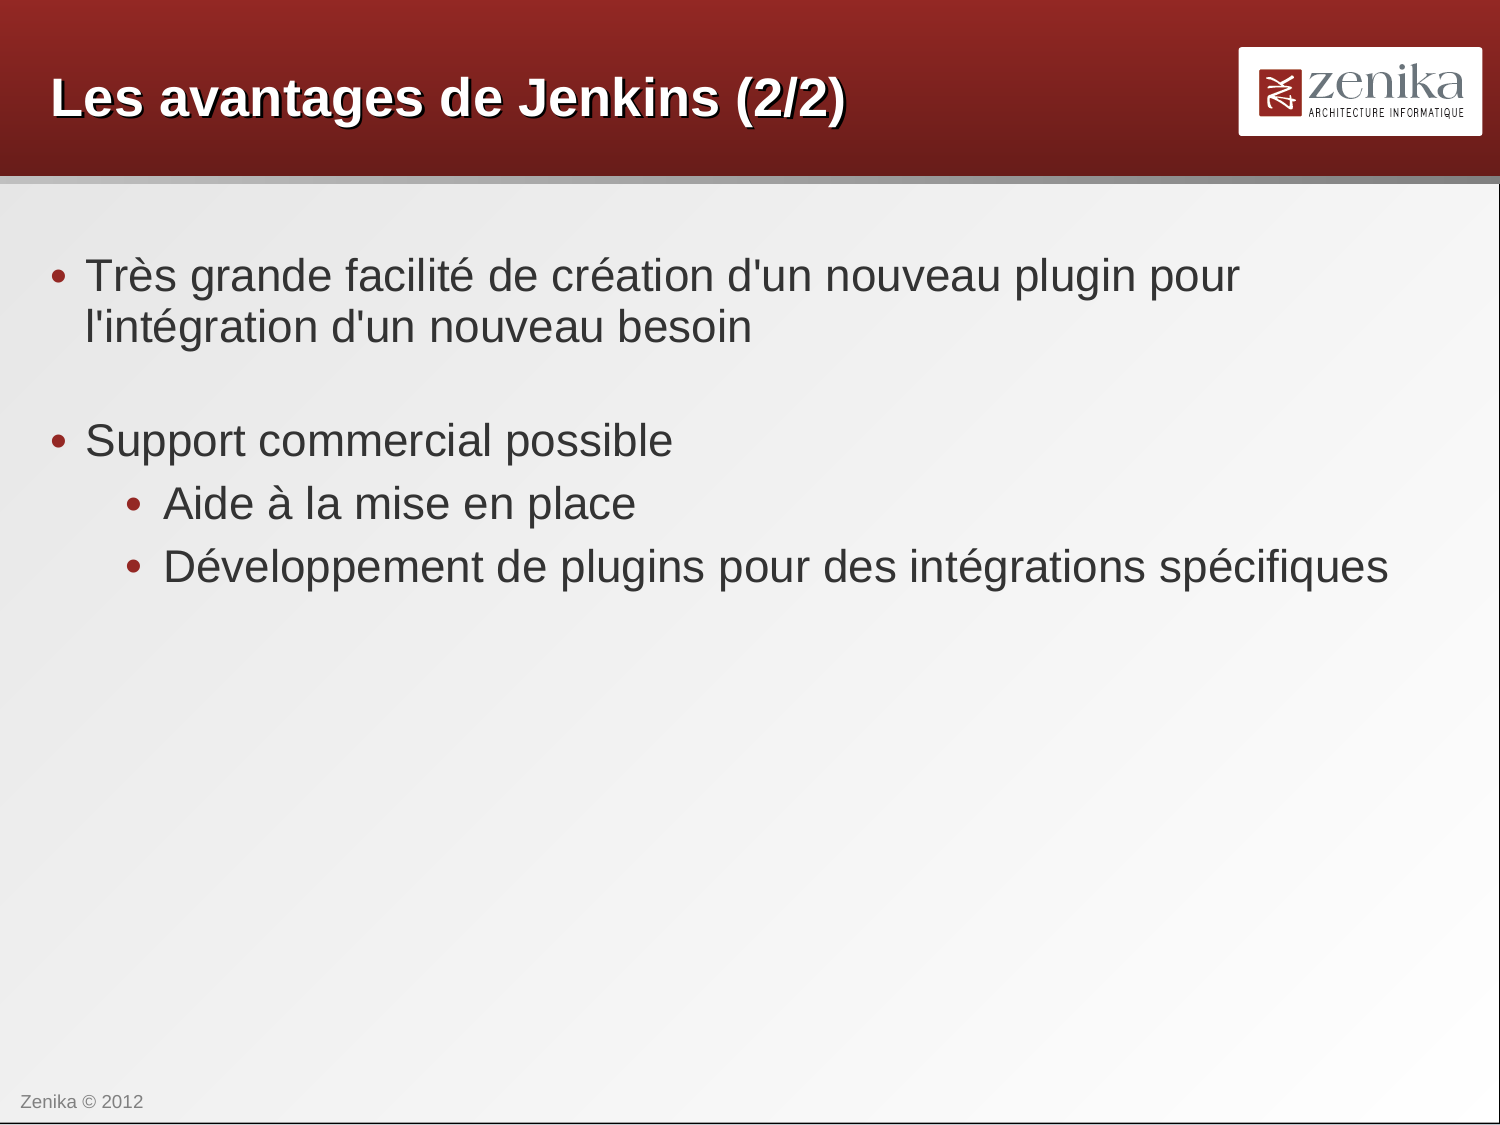

# Les avantages de Jenkins (2/2)
Très grande facilité de création d'un nouveau plugin pour l'intégration d'un nouveau besoin
Support commercial possible
Aide à la mise en place
Développement de plugins pour des intégrations spécifiques